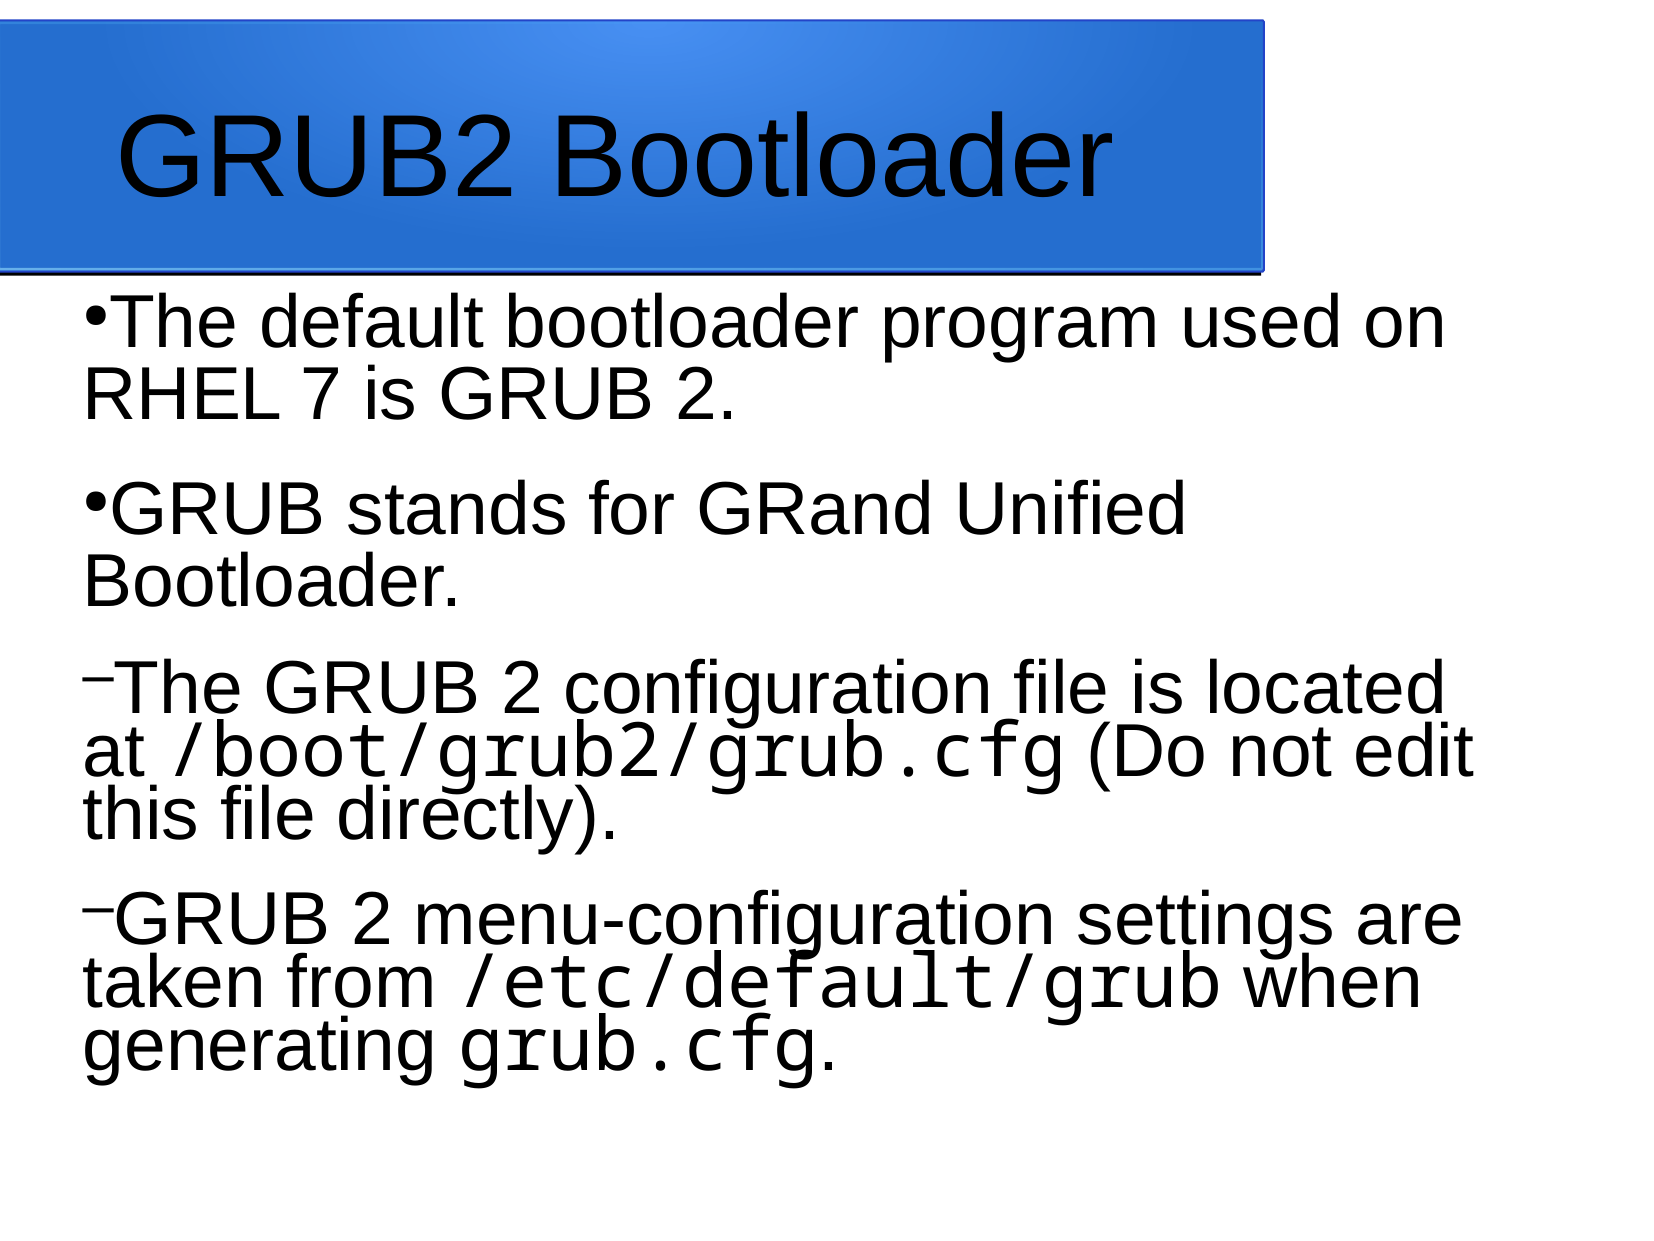

# GRUB2 Bootloader
The default bootloader program used on RHEL 7 is GRUB 2.
GRUB stands for GRand Unified Bootloader.
The GRUB 2 configuration file is located at /boot/grub2/grub.cfg (Do not edit this file directly).
GRUB 2 menu-configuration settings are taken from /etc/default/grub when generating grub.cfg.